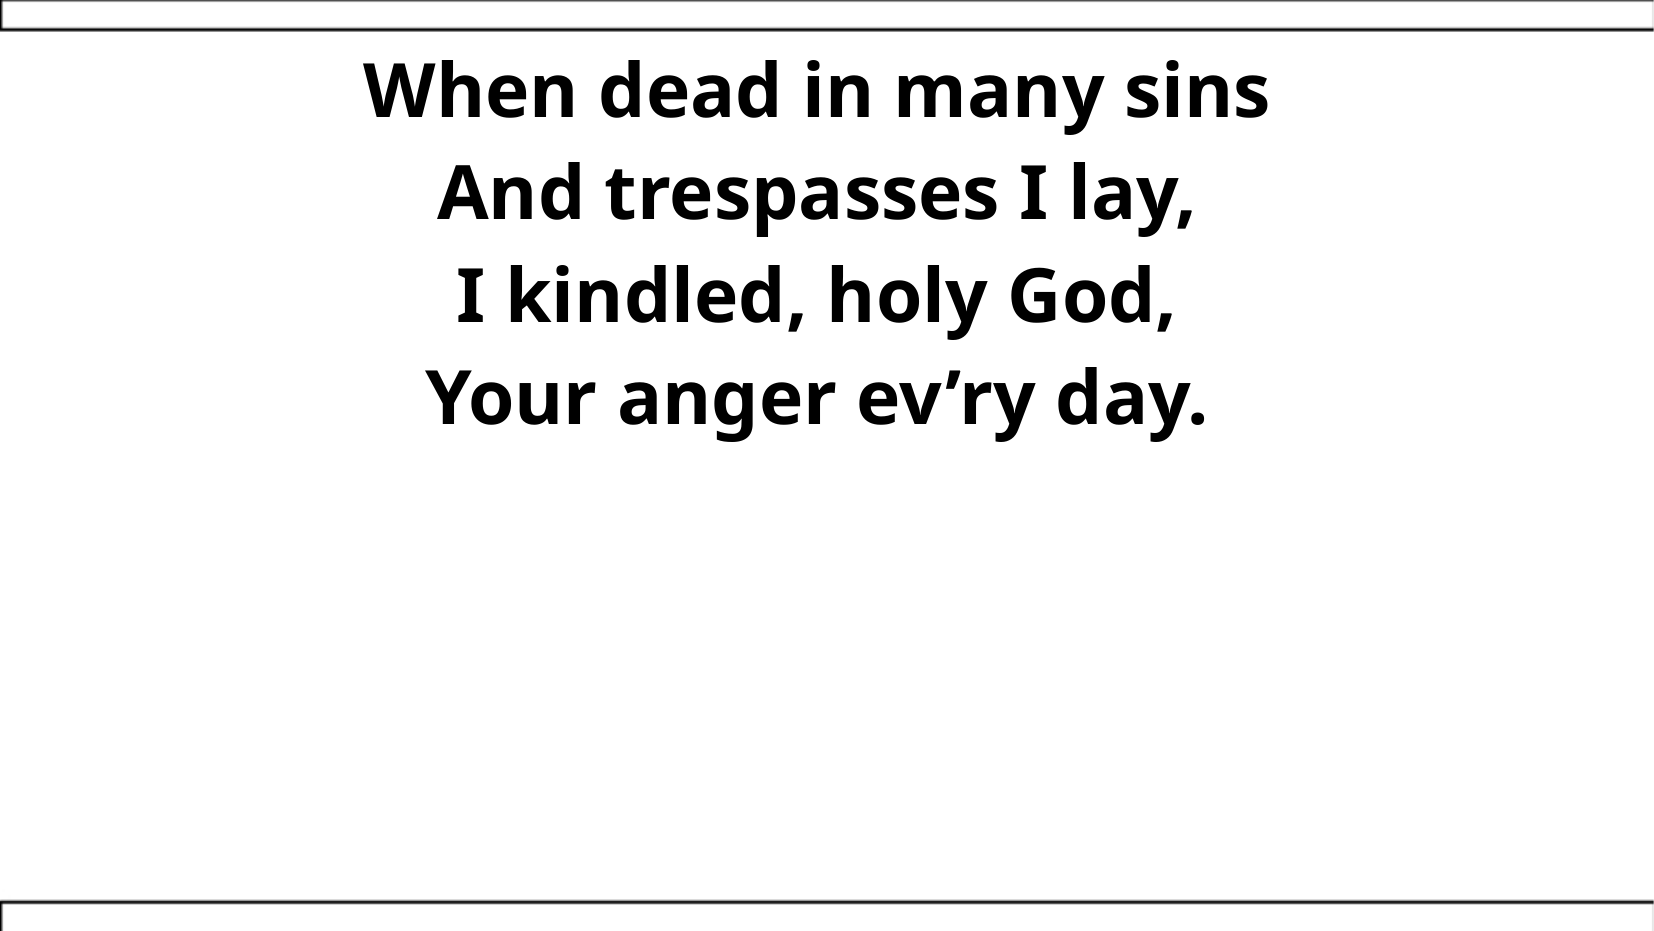

When dead in many sins
And trespasses I lay,
I kindled, holy God,
Your anger ev’ry day.